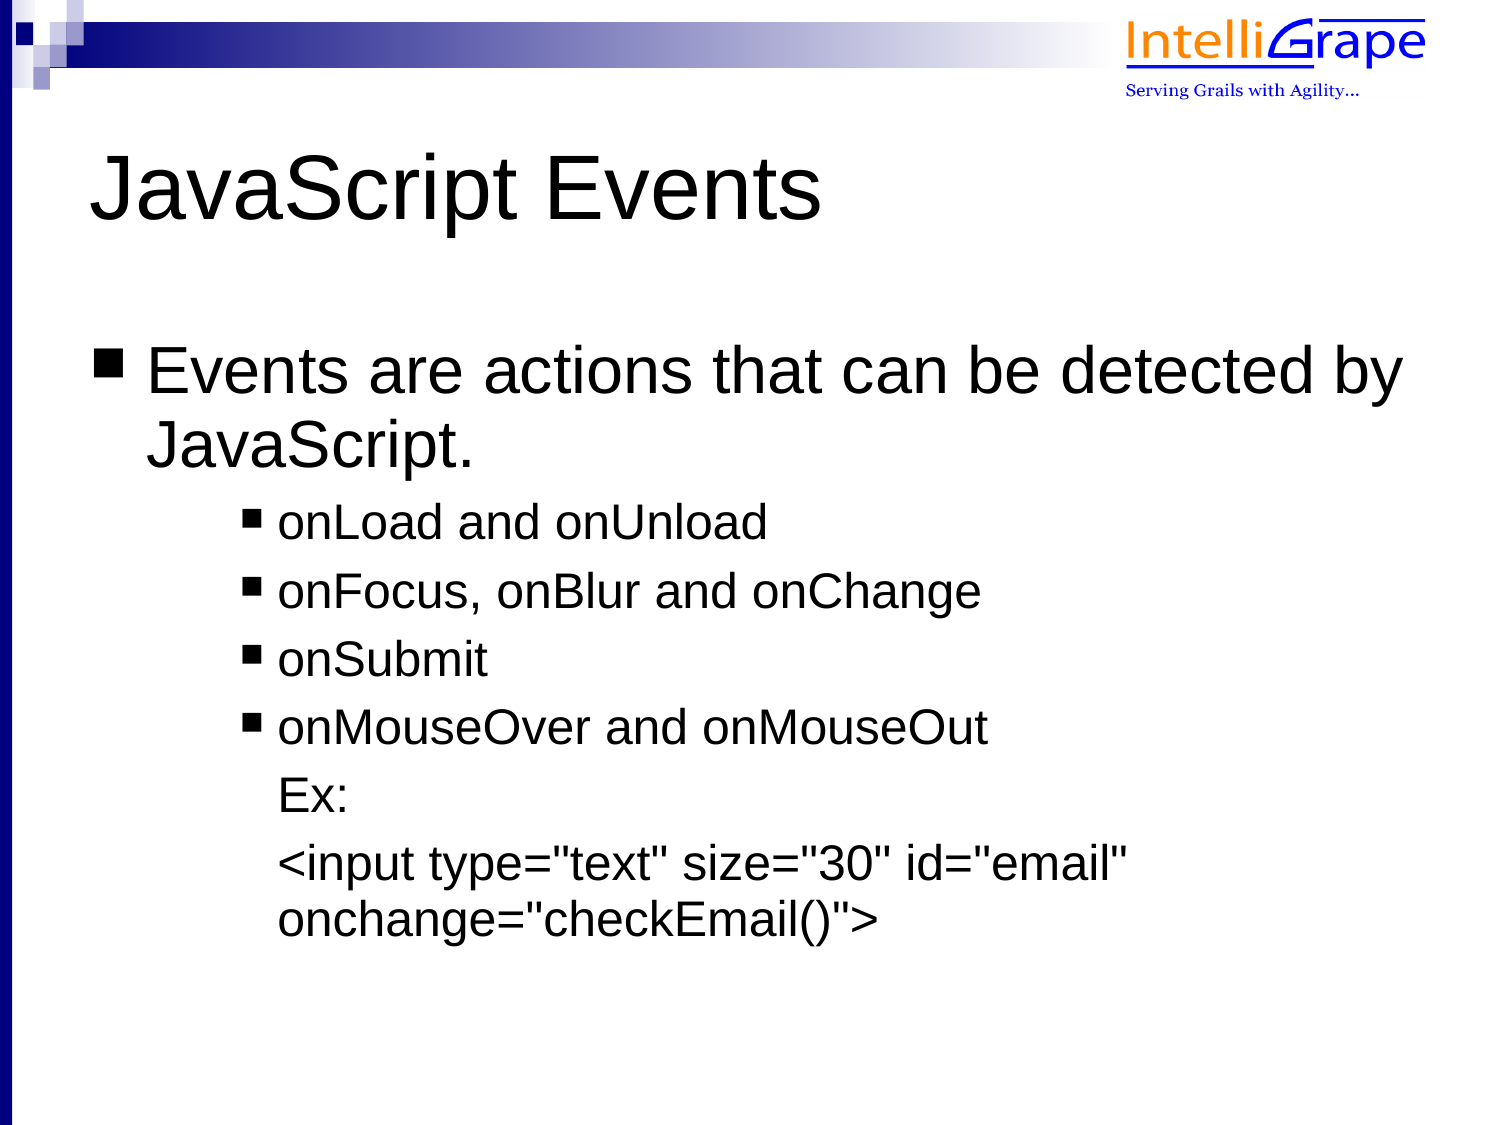

# JavaScript Events
Events are actions that can be detected by JavaScript.
onLoad and onUnload
onFocus, onBlur and onChange
onSubmit
onMouseOver and onMouseOut
Ex:
<input type="text" size="30" id="email" onchange="checkEmail()">